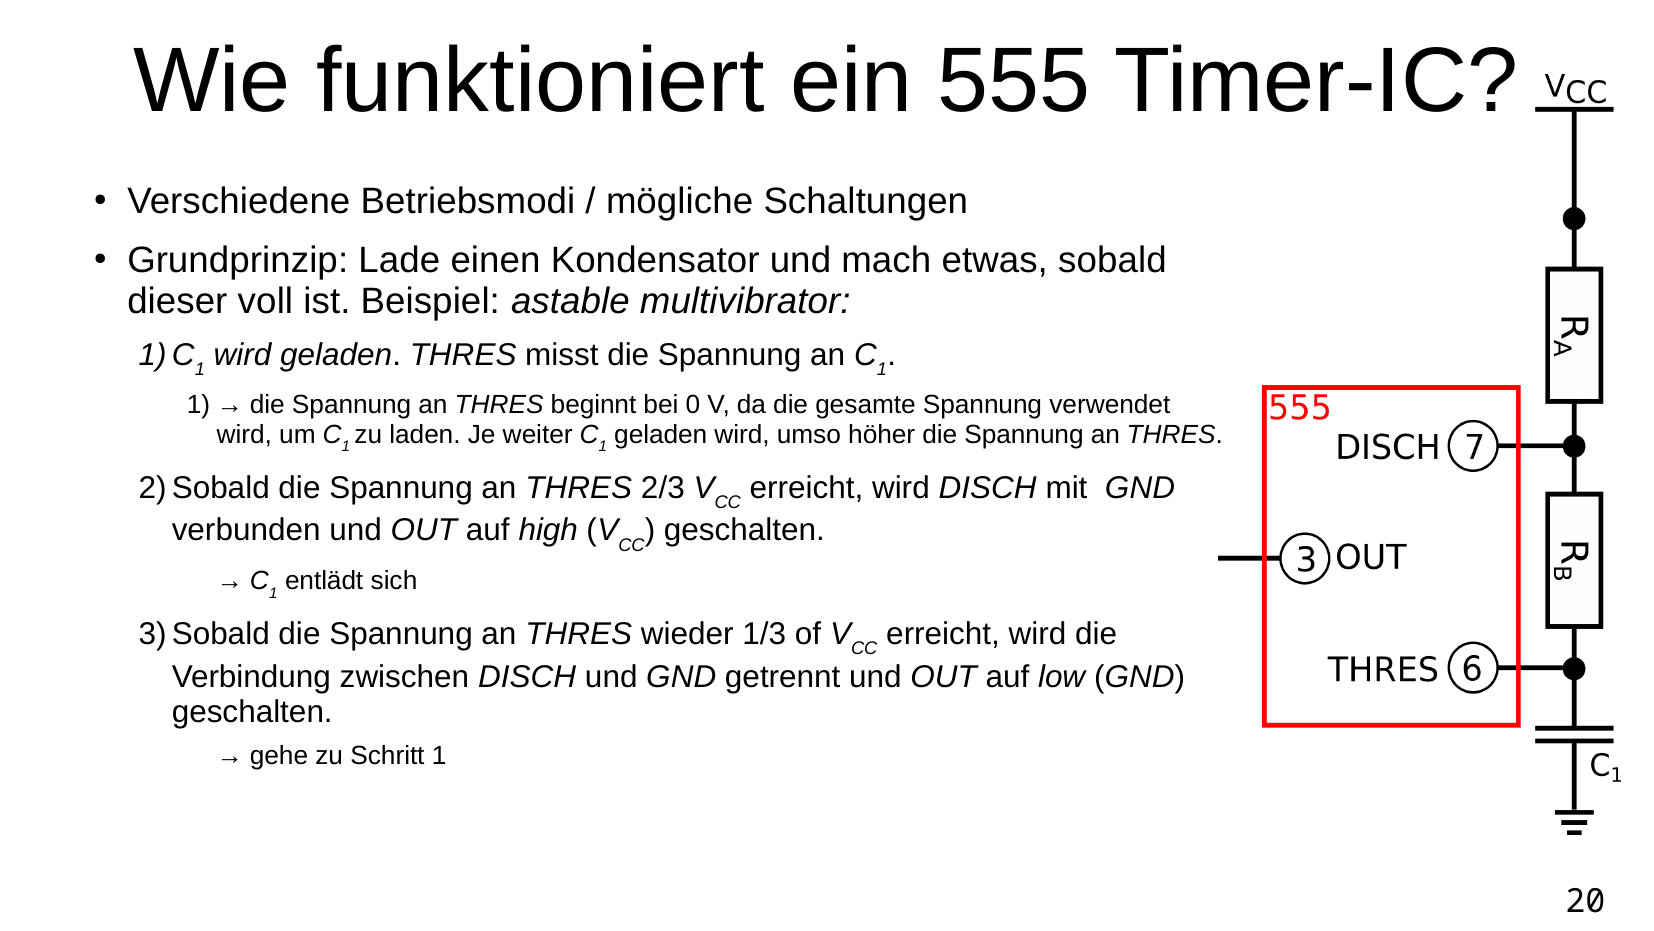

# Wie funktioniert ein 555 Timer-IC?
Verschiedene Betriebsmodi / mögliche Schaltungen
Grundprinzip: Lade einen Kondensator und mach etwas, sobald dieser voll ist. Beispiel: astable multivibrator:
C1 wird geladen. THRES misst die Spannung an C1.
→ die Spannung an THRES beginnt bei 0 V, da die gesamte Spannung verwendet wird, um C1 zu laden. Je weiter C1 geladen wird, umso höher die Spannung an THRES.
Sobald die Spannung an THRES 2/3 VCC erreicht, wird DISCH mit GND verbunden und OUT auf high (VCC) geschalten.
→ C1 entlädt sich
Sobald die Spannung an THRES wieder 1/3 of VCC erreicht, wird die Verbindung zwischen DISCH und GND getrennt und OUT auf low (GND) geschalten.
→ gehe zu Schritt 1